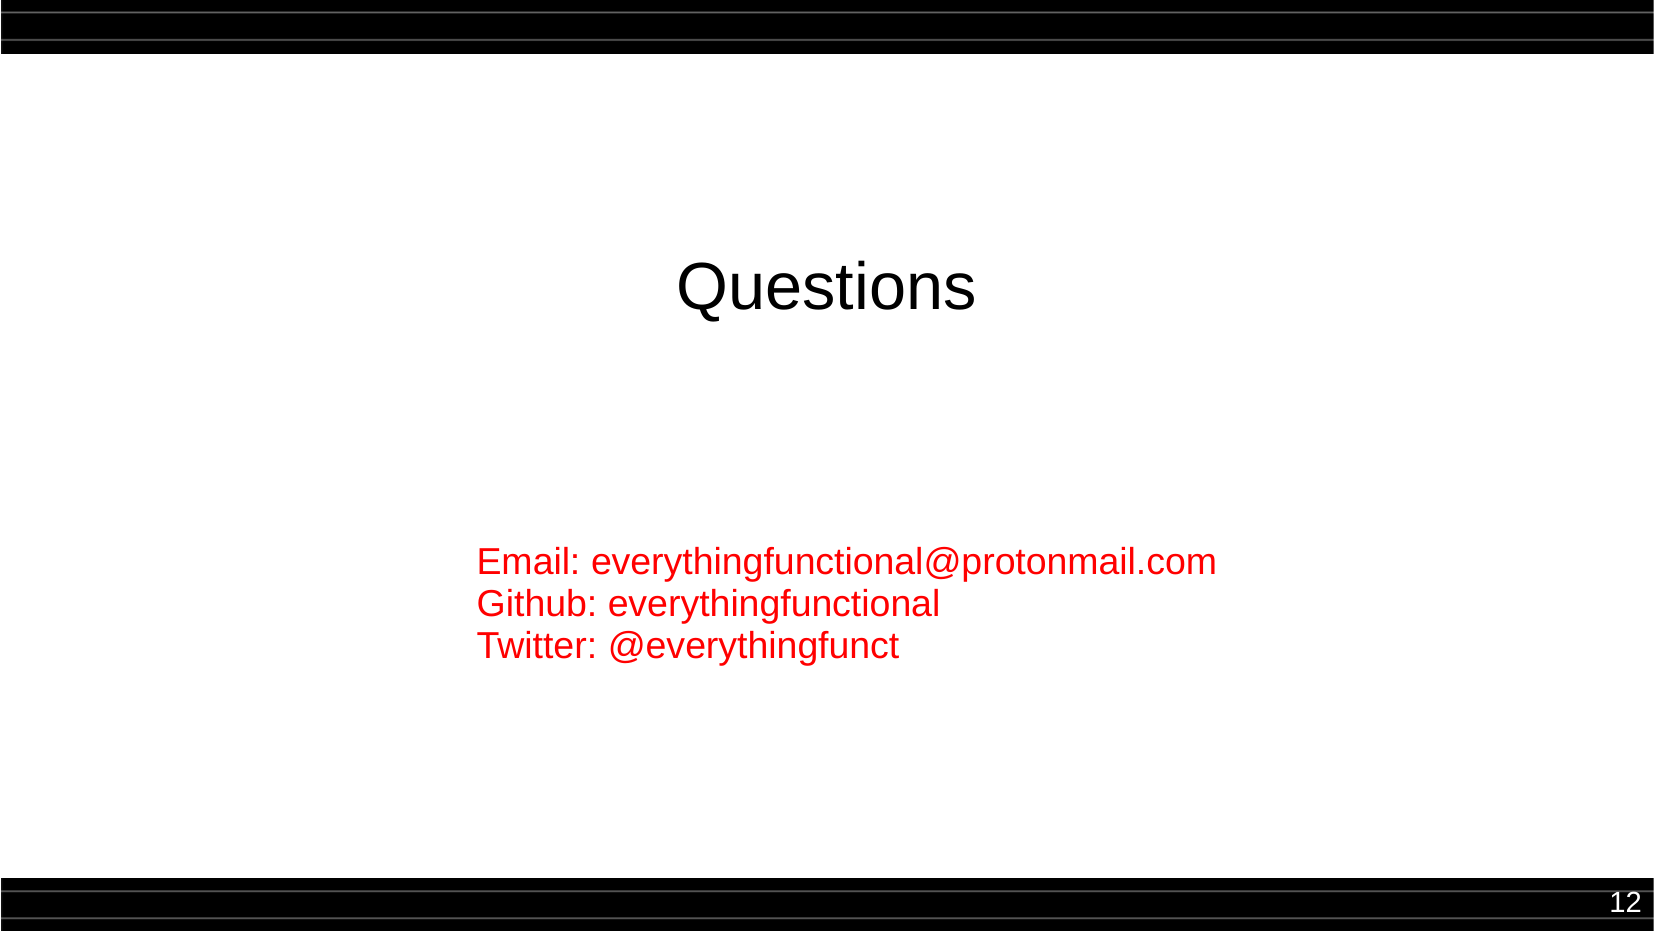

# Questions
Email: everythingfunctional@protonmail.com
Github: everythingfunctional
Twitter: @everythingfunct